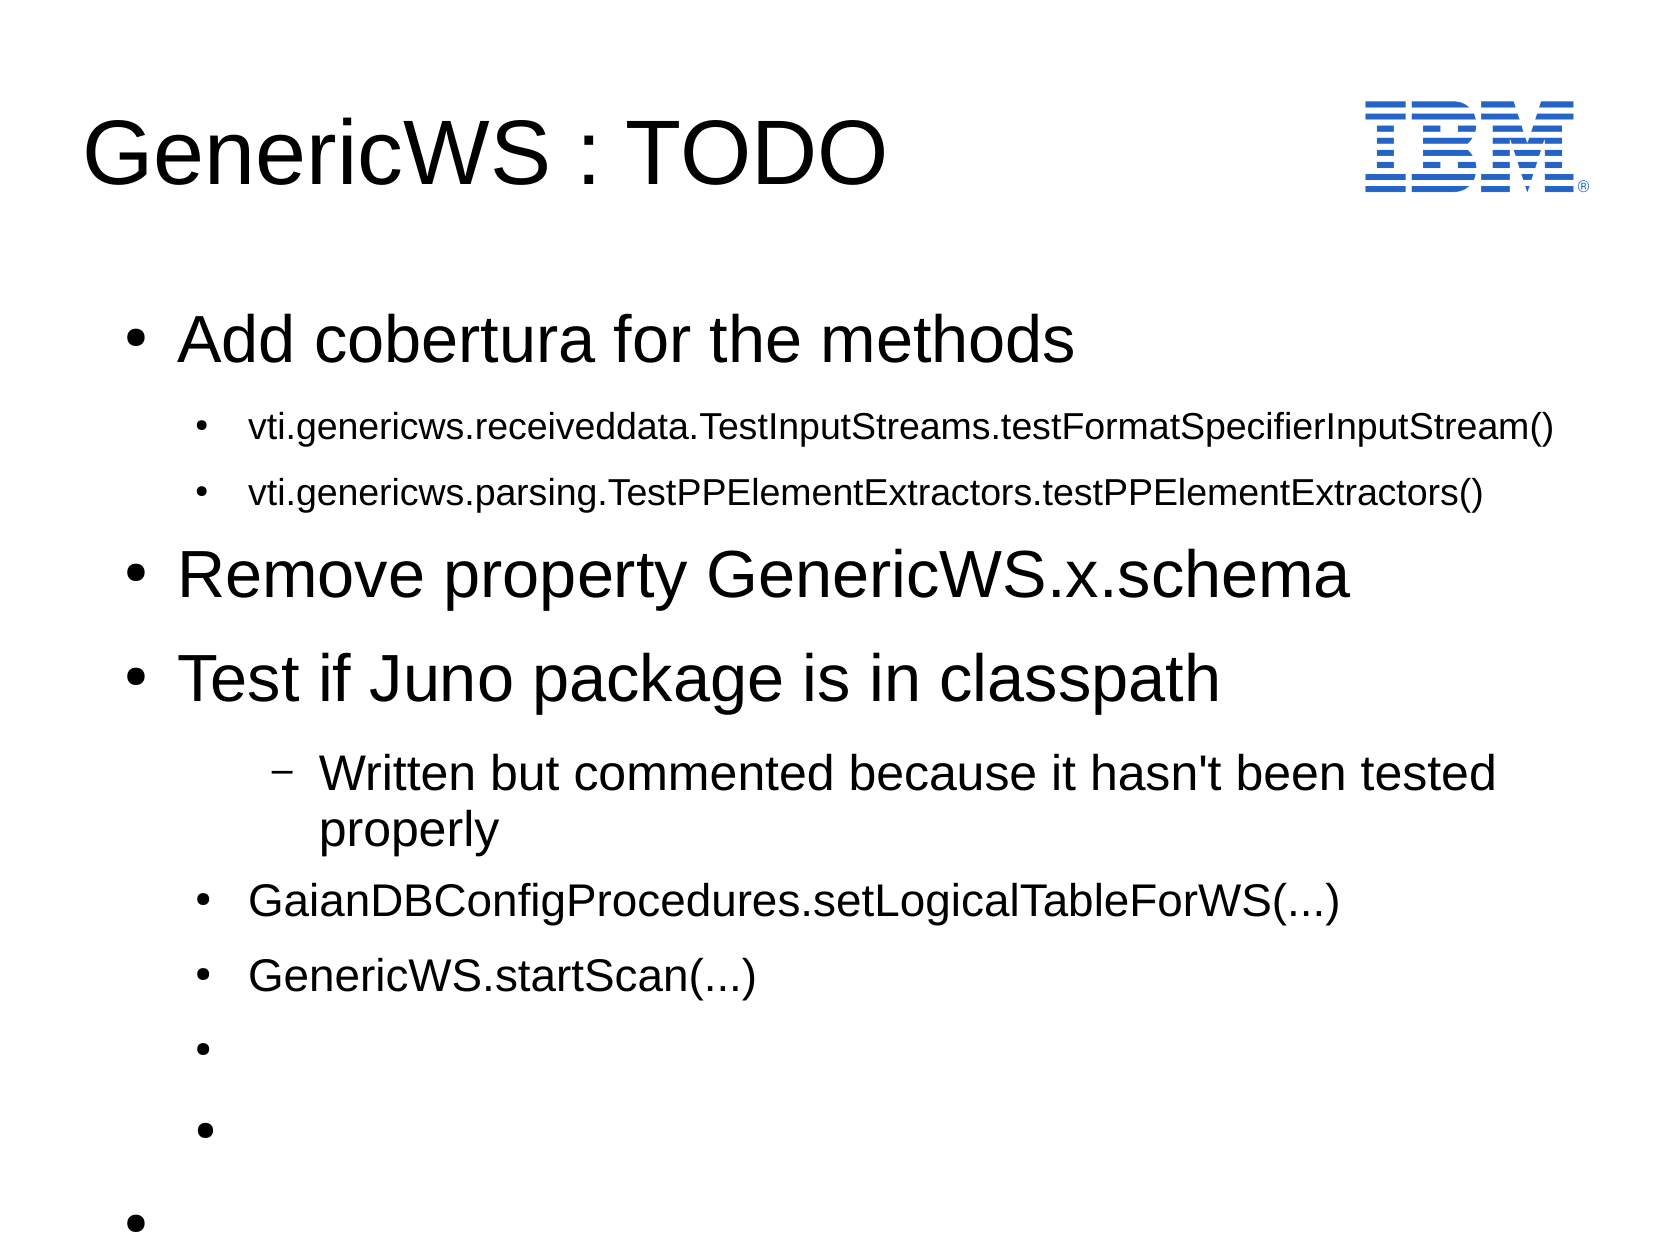

# GenericWS : TODO
Add cobertura for the methods
vti.genericws.receiveddata.TestInputStreams.testFormatSpecifierInputStream()
vti.genericws.parsing.TestPPElementExtractors.testPPElementExtractors()
Remove property GenericWS.x.schema
Test if Juno package is in classpath
Written but commented because it hasn't been tested properly
GaianDBConfigProcedures.setLogicalTableForWS(...)
GenericWS.startScan(...)